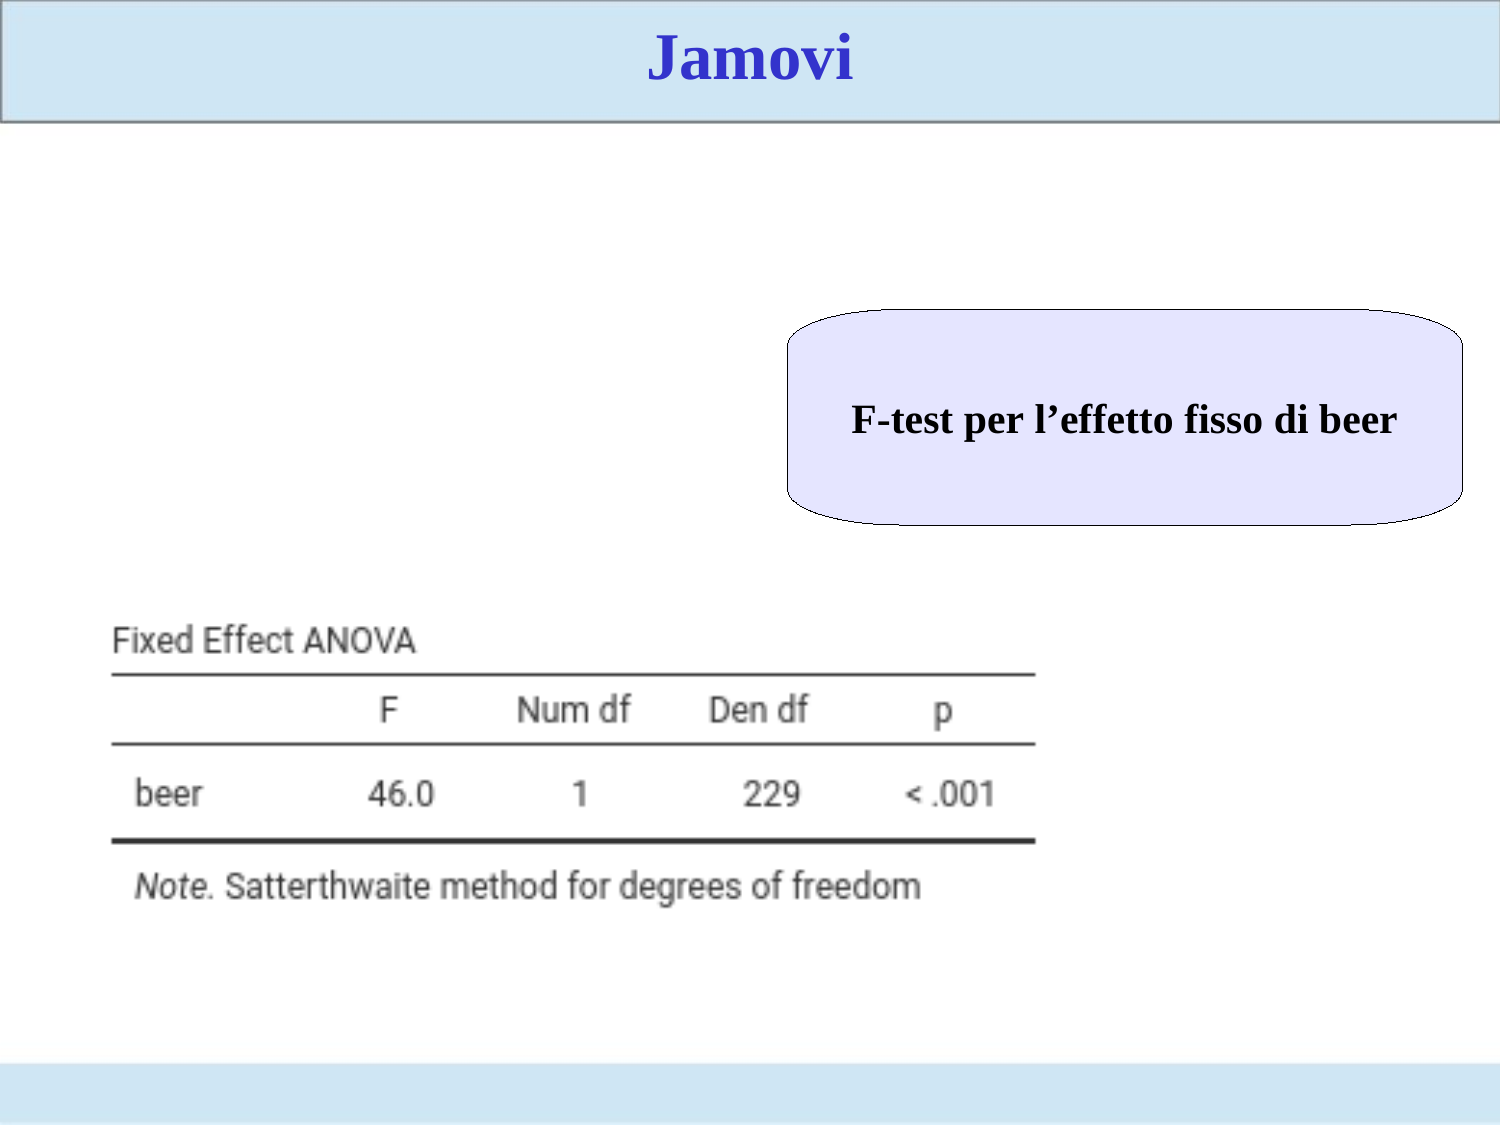

# Jamovi
F-test per l’effetto fisso di beer
51